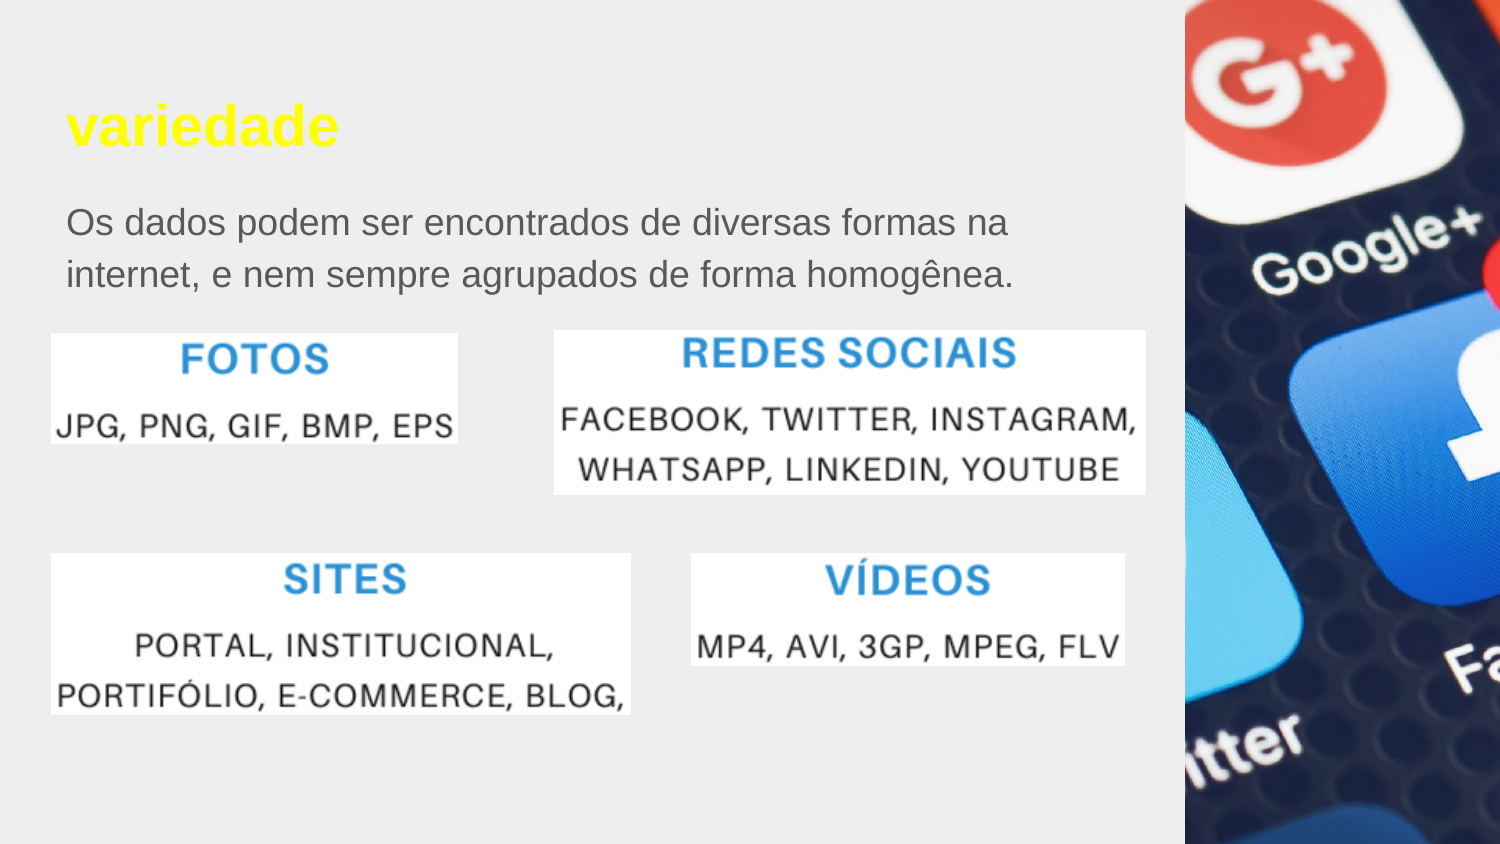

# variedade
Os dados podem ser encontrados de diversas formas na internet, e nem sempre agrupados de forma homogênea.